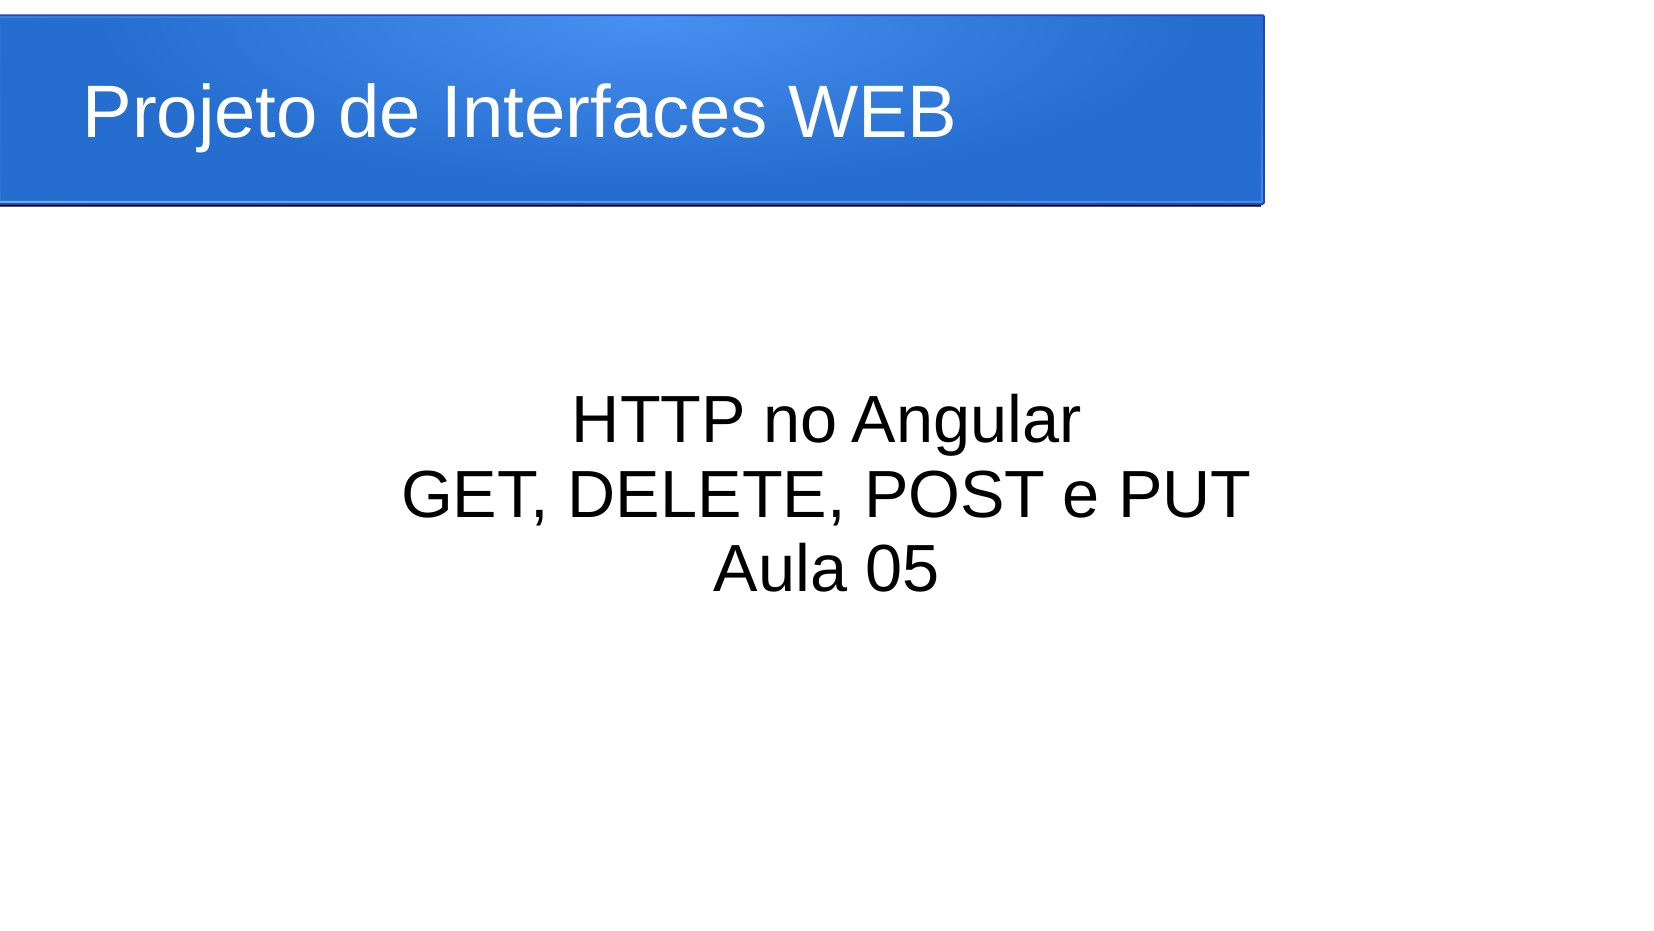

# Projeto de Interfaces WEB
HTTP no Angular
GET, DELETE, POST e PUT
Aula 05